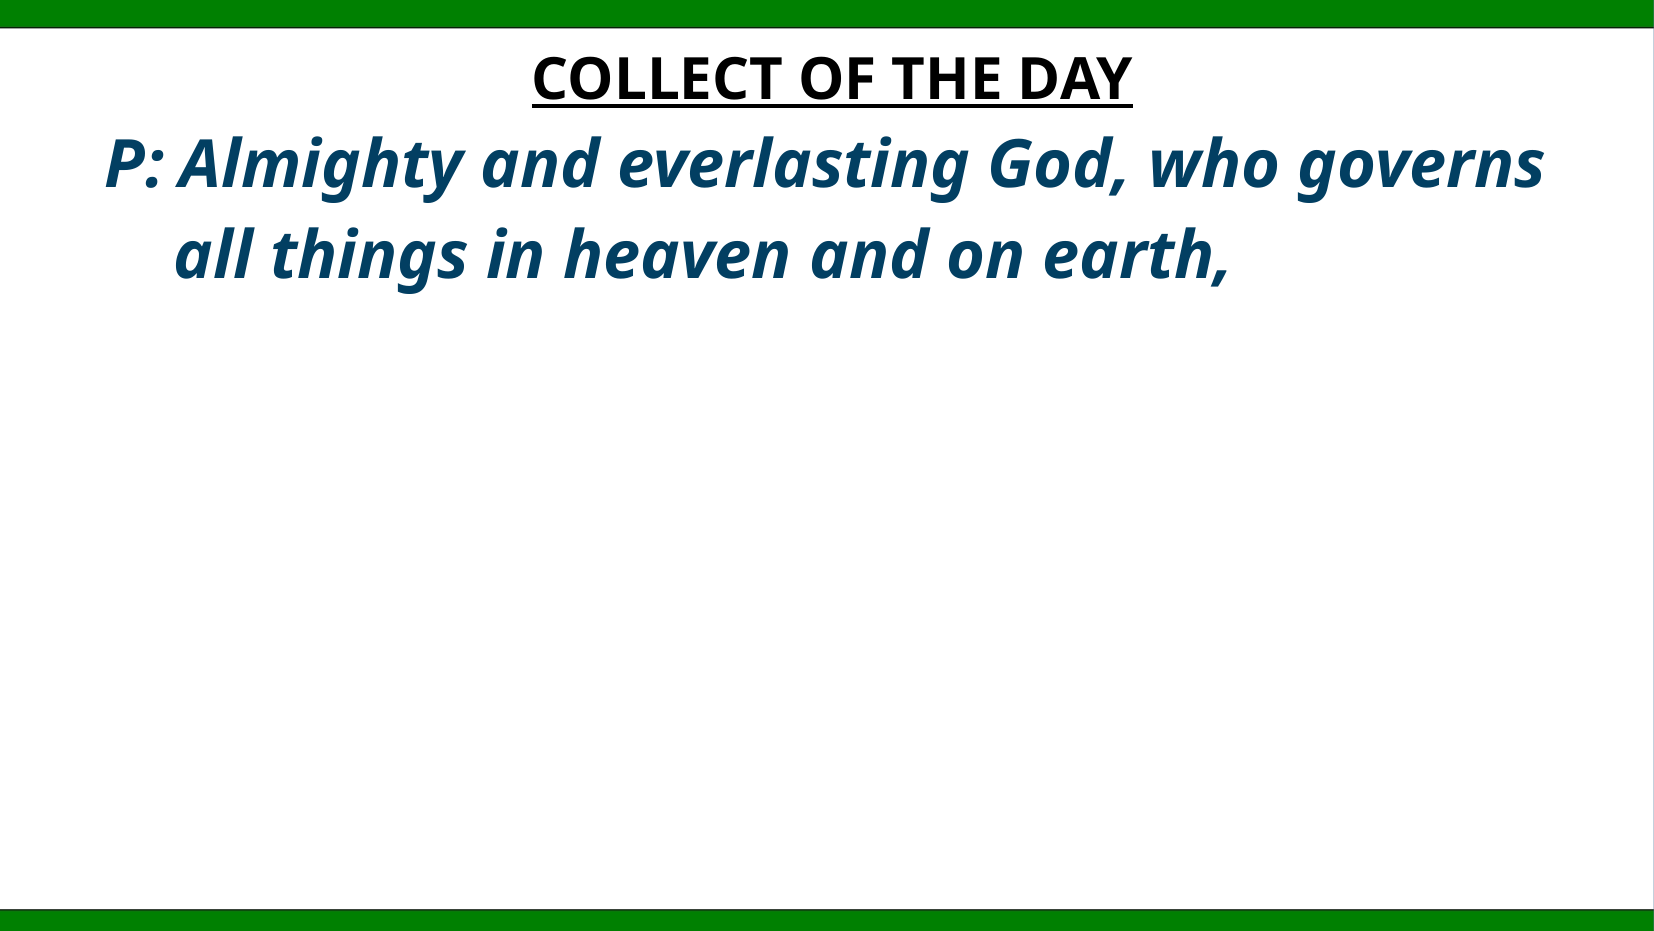

COLLECT OF THE DAY
P:	Almighty and everlasting God, who governs
 all things in heaven and on earth,